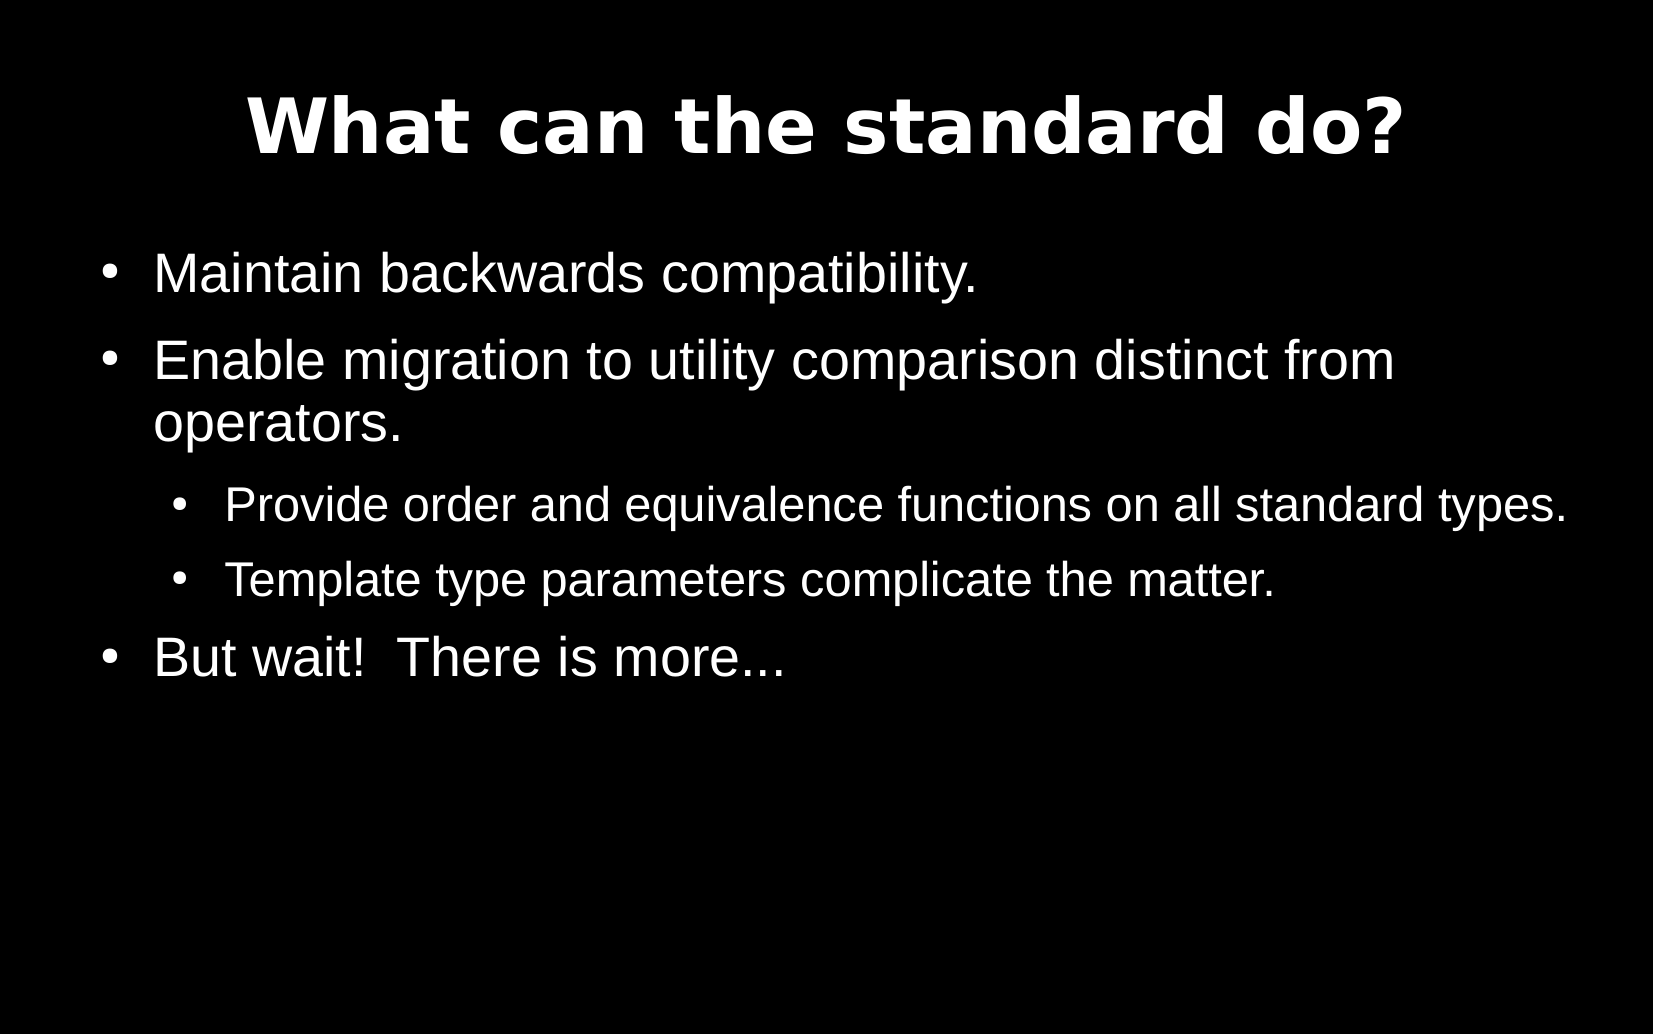

# What can the standard do?
Maintain backwards compatibility.
Enable migration to utility comparison distinct from operators.
Provide order and equivalence functions on all standard types.
Template type parameters complicate the matter.
But wait! There is more...